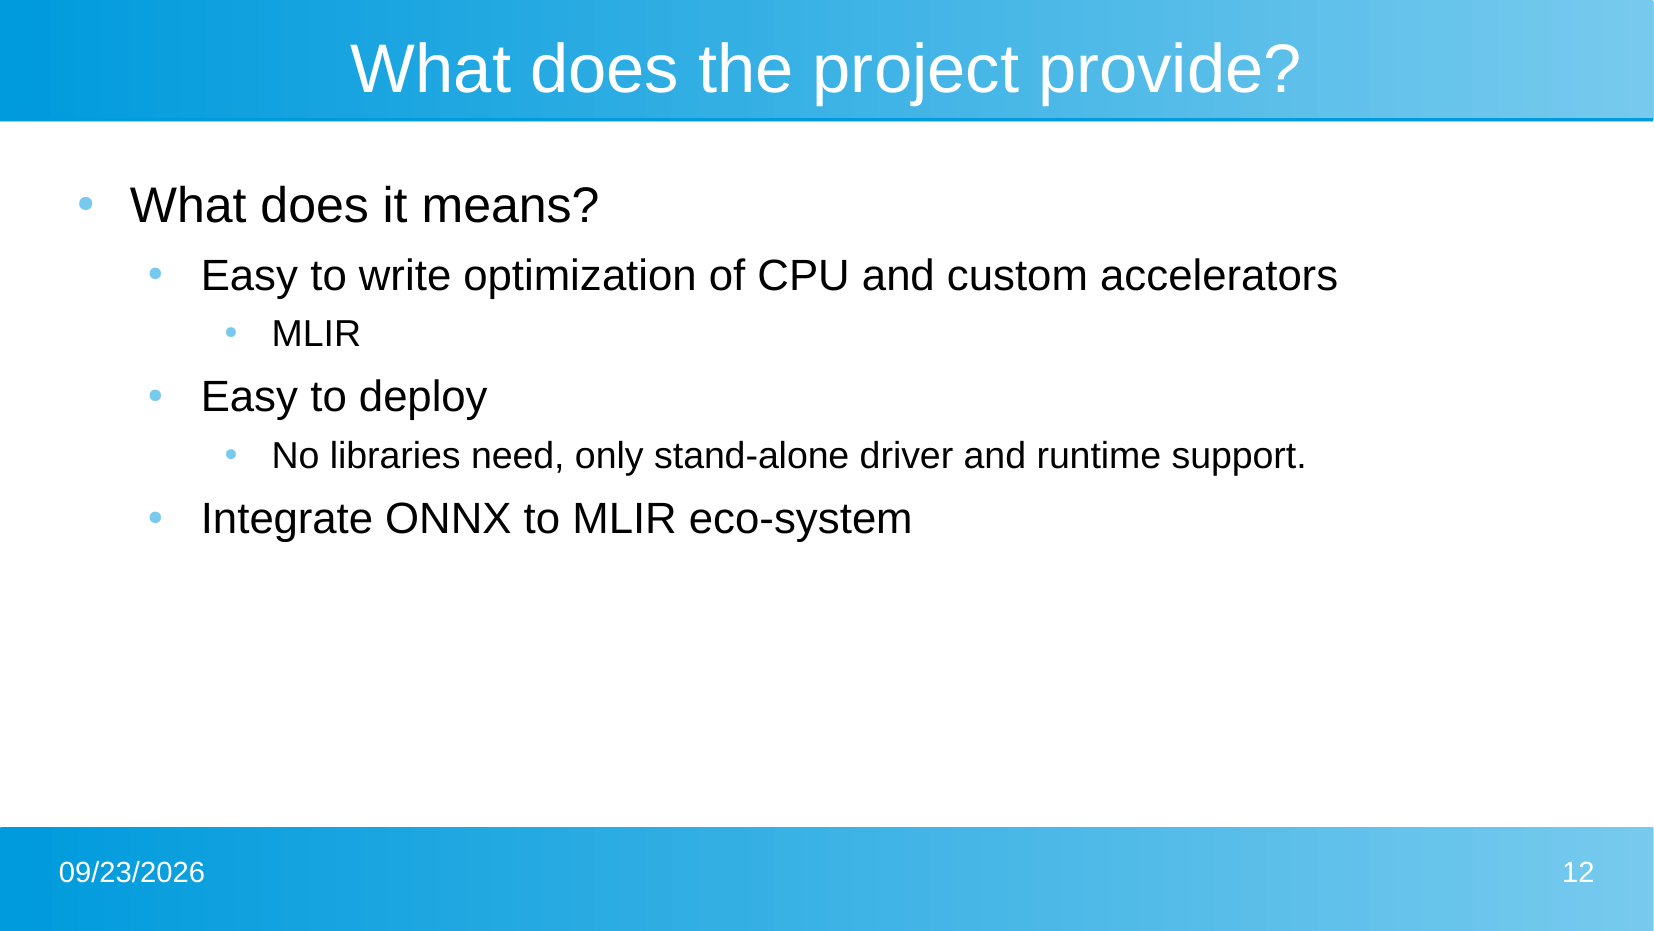

# What does the project provide?
What does it means?
Easy to write optimization of CPU and custom accelerators
MLIR
Easy to deploy
No libraries need, only stand-alone driver and runtime support.
Integrate ONNX to MLIR eco-system
12